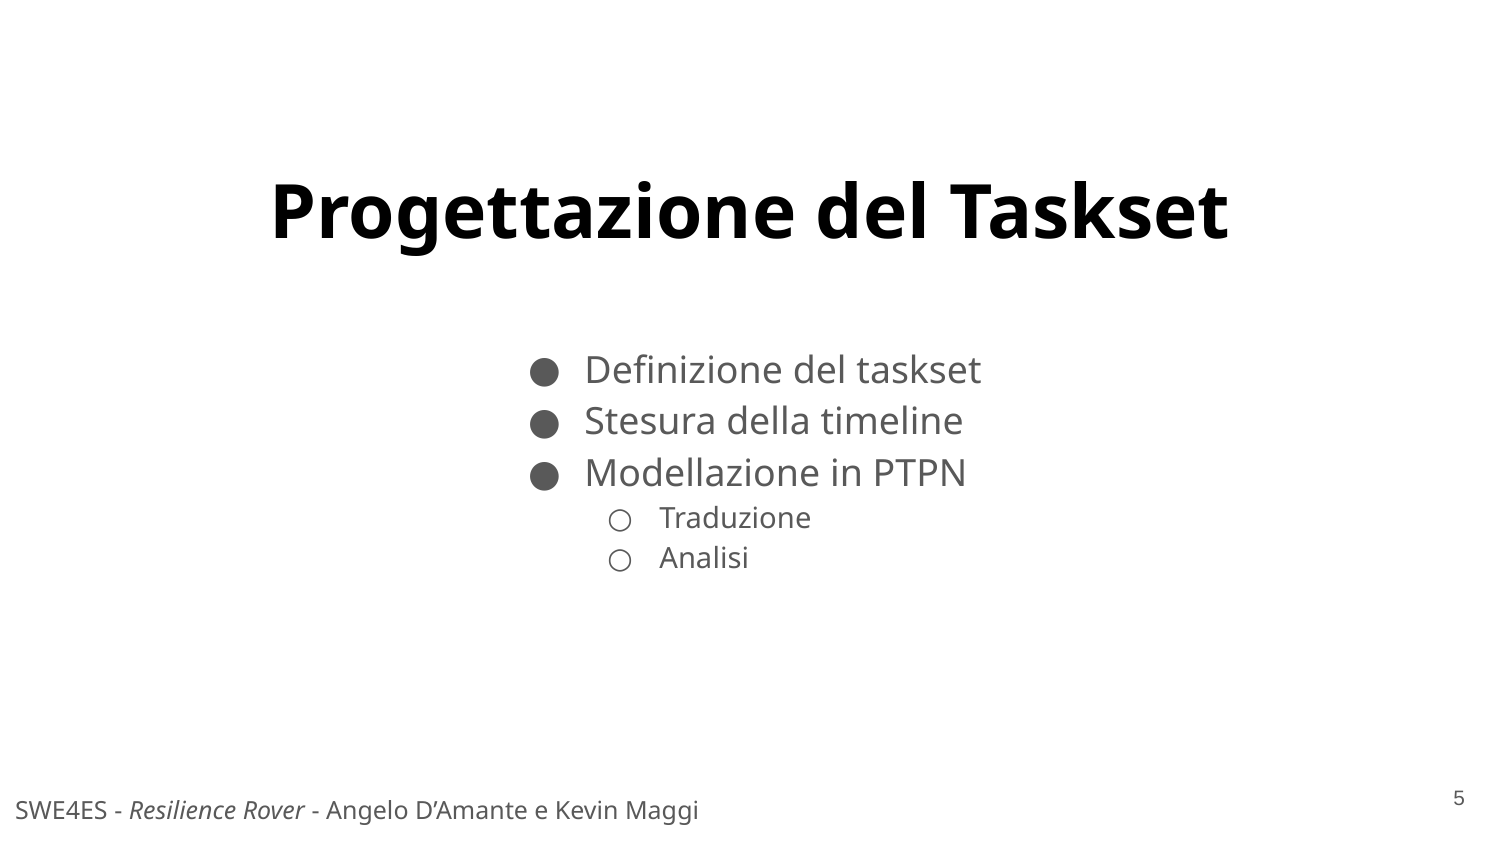

# Progettazione del Taskset
Definizione del taskset
Stesura della timeline
Modellazione in PTPN
Traduzione
Analisi